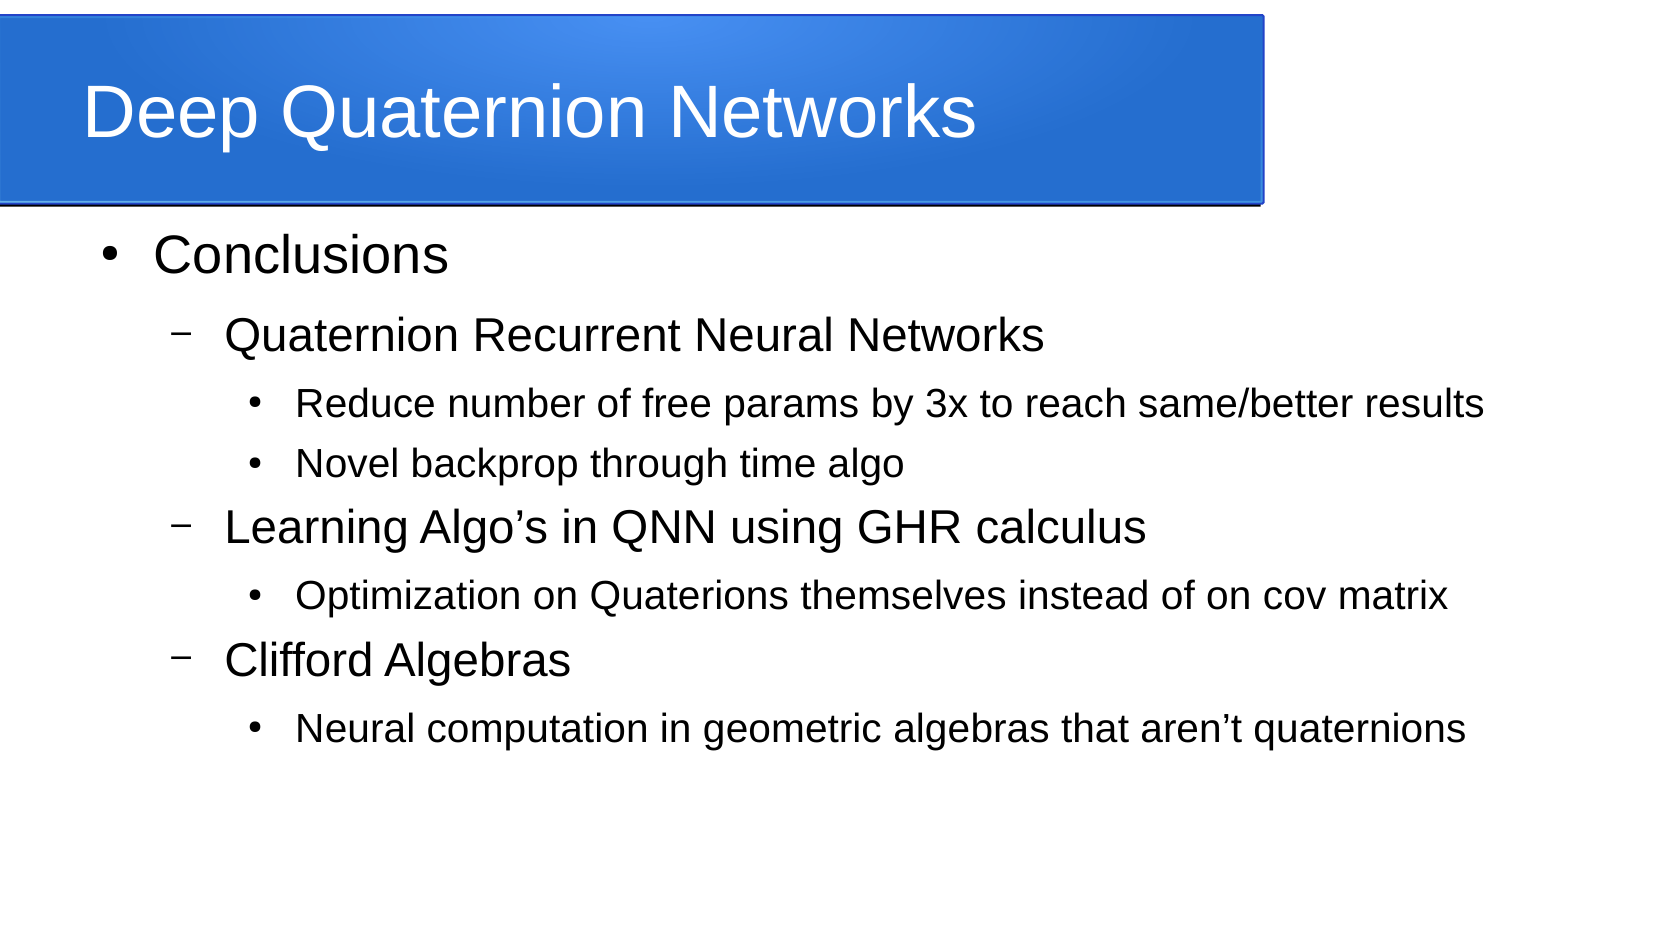

# Deep Quaternion Networks
Conclusions
Quaternion Recurrent Neural Networks
Reduce number of free params by 3x to reach same/better results
Novel backprop through time algo
Learning Algo’s in QNN using GHR calculus
Optimization on Quaterions themselves instead of on cov matrix
Clifford Algebras
Neural computation in geometric algebras that aren’t quaternions